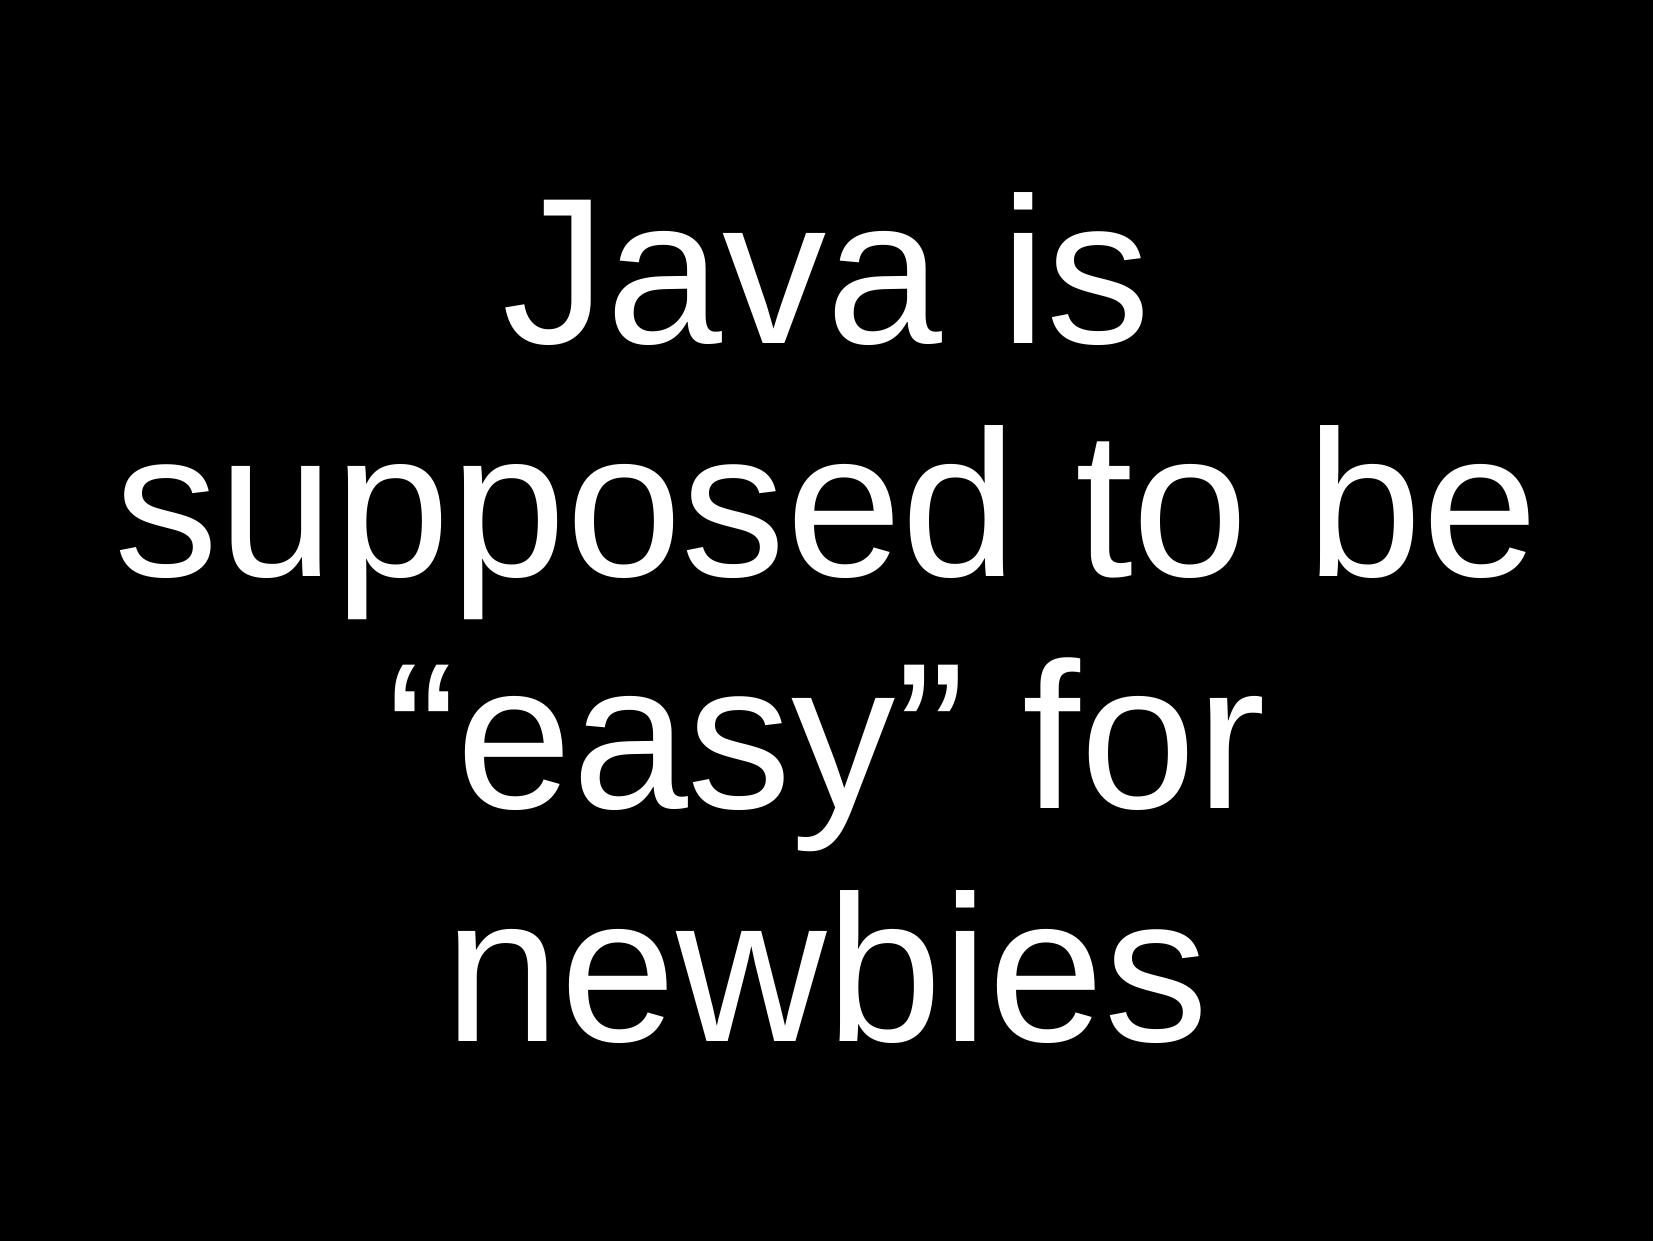

# Java is supposed to be “easy” for newbies